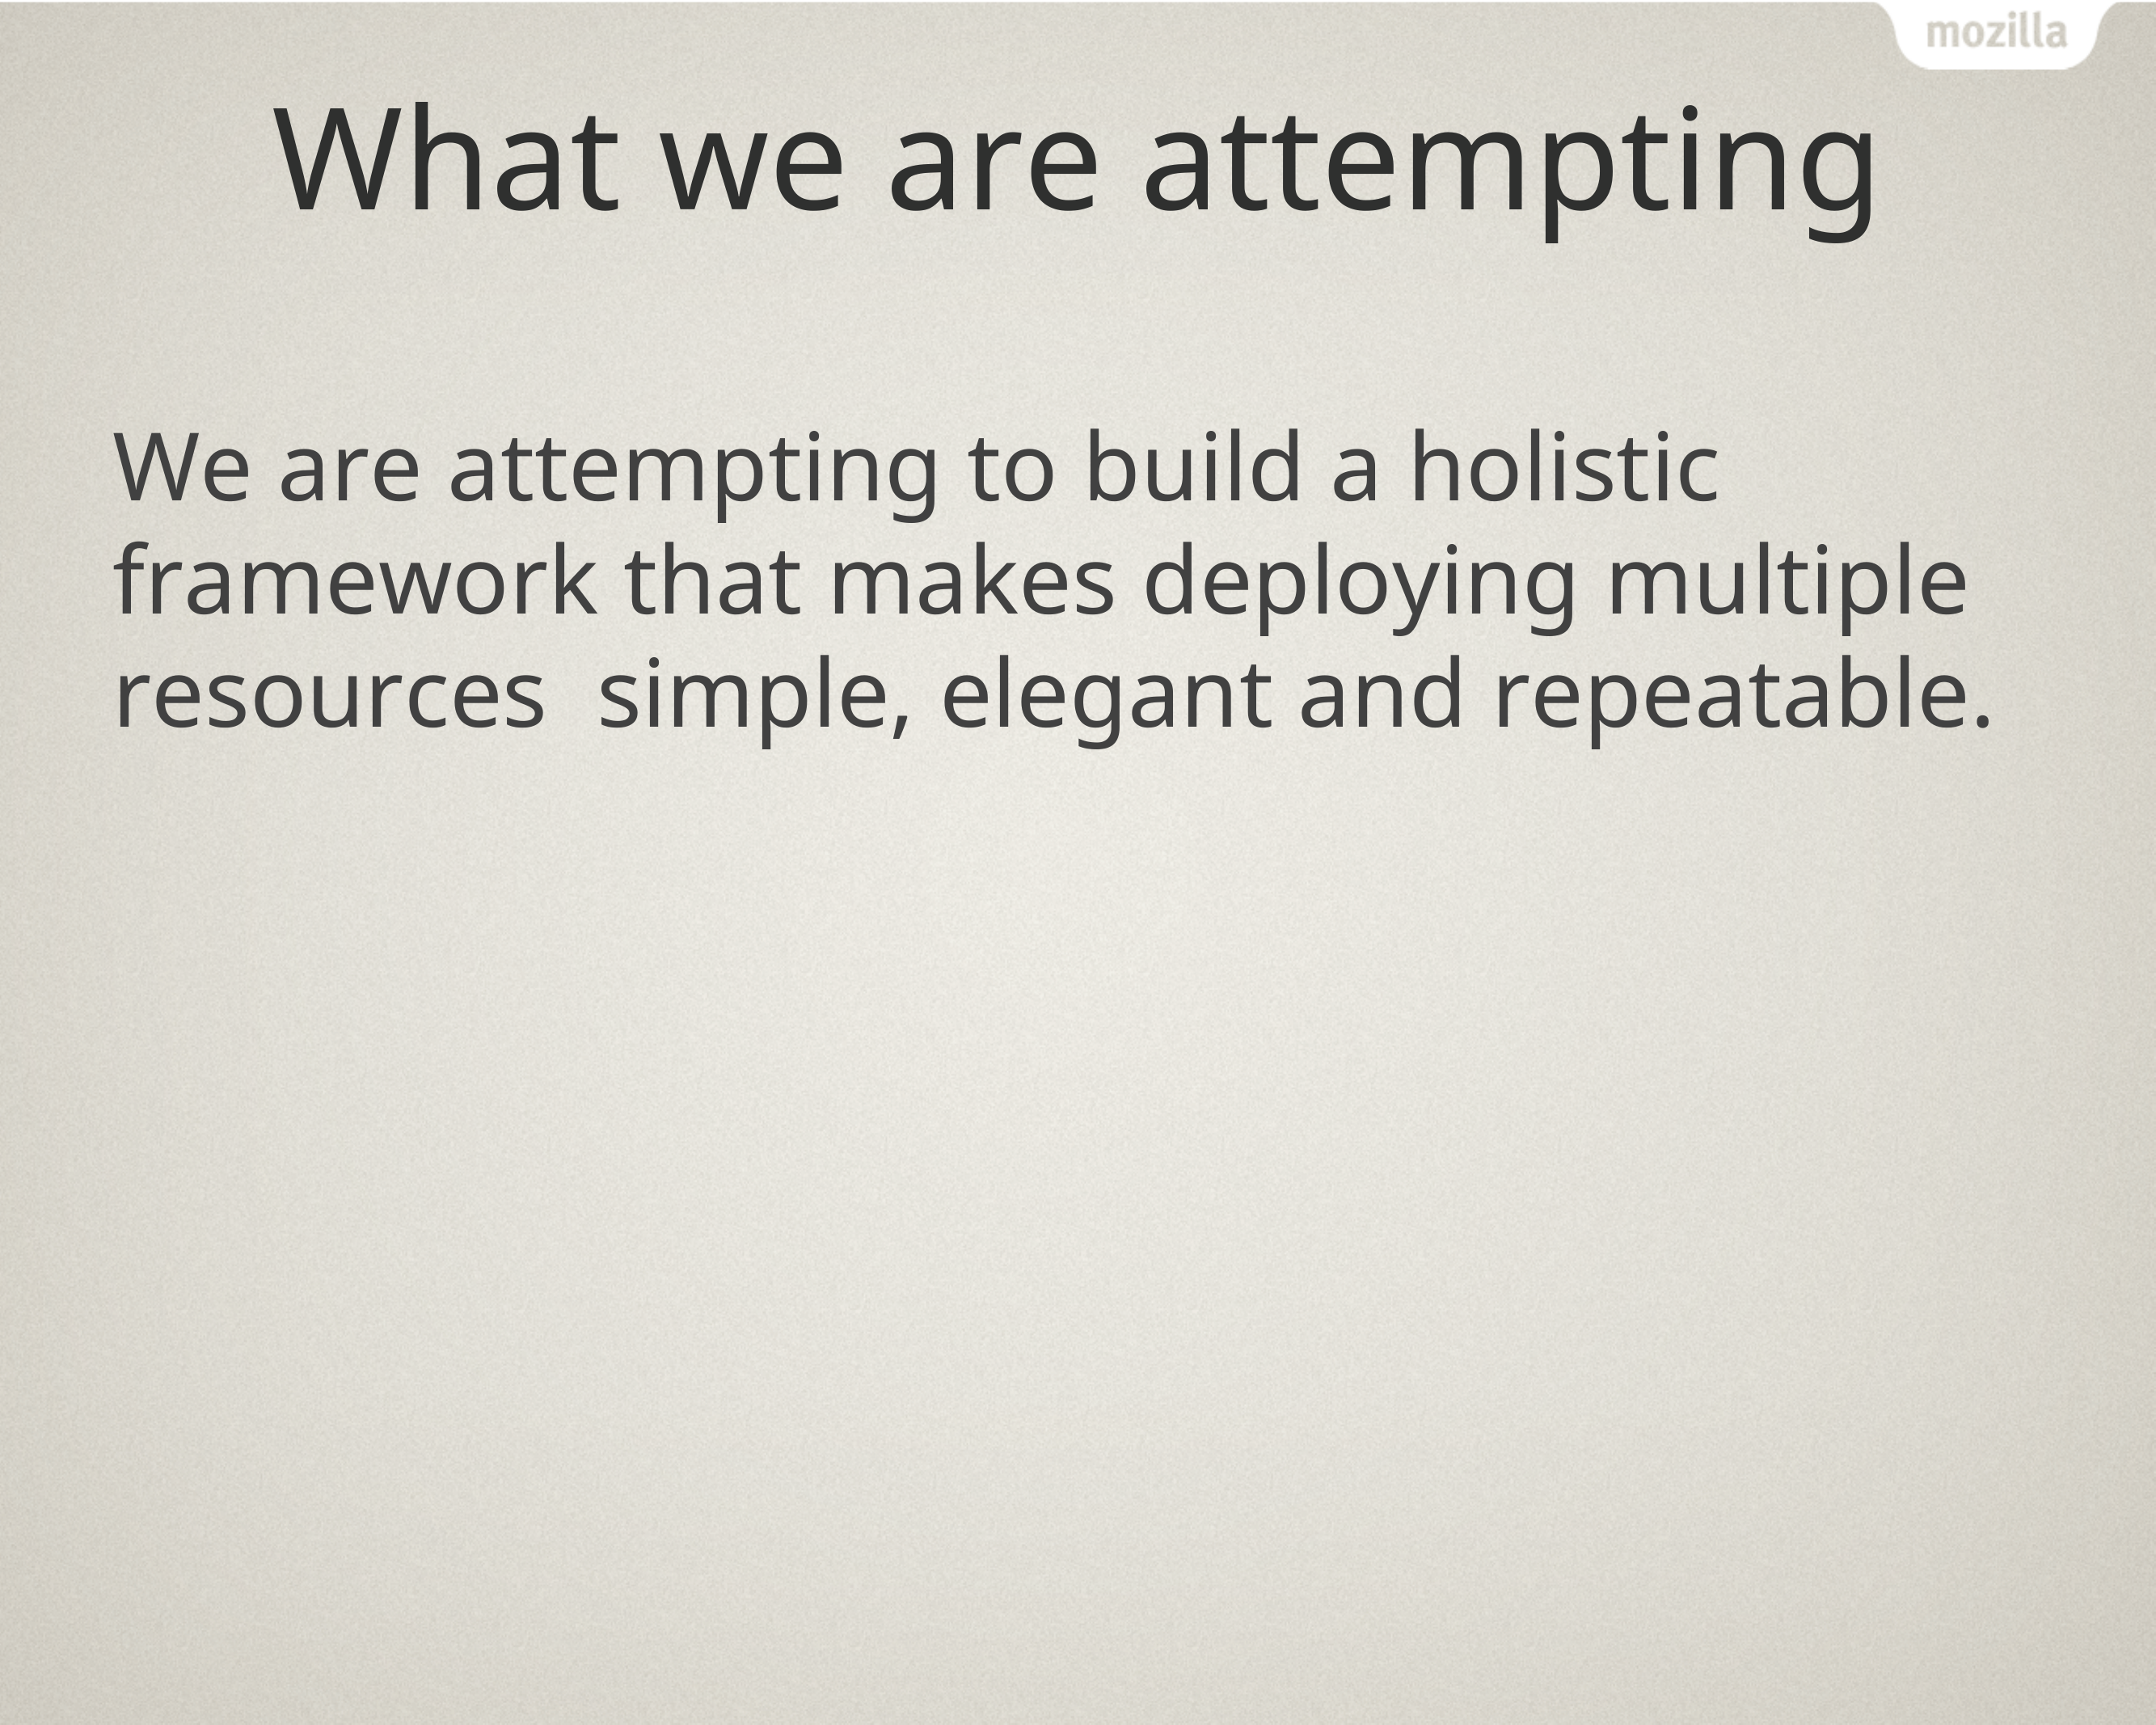

# What we are attempting
We are attempting to build a holistic framework that makes deploying multiple resources simple, elegant and repeatable.